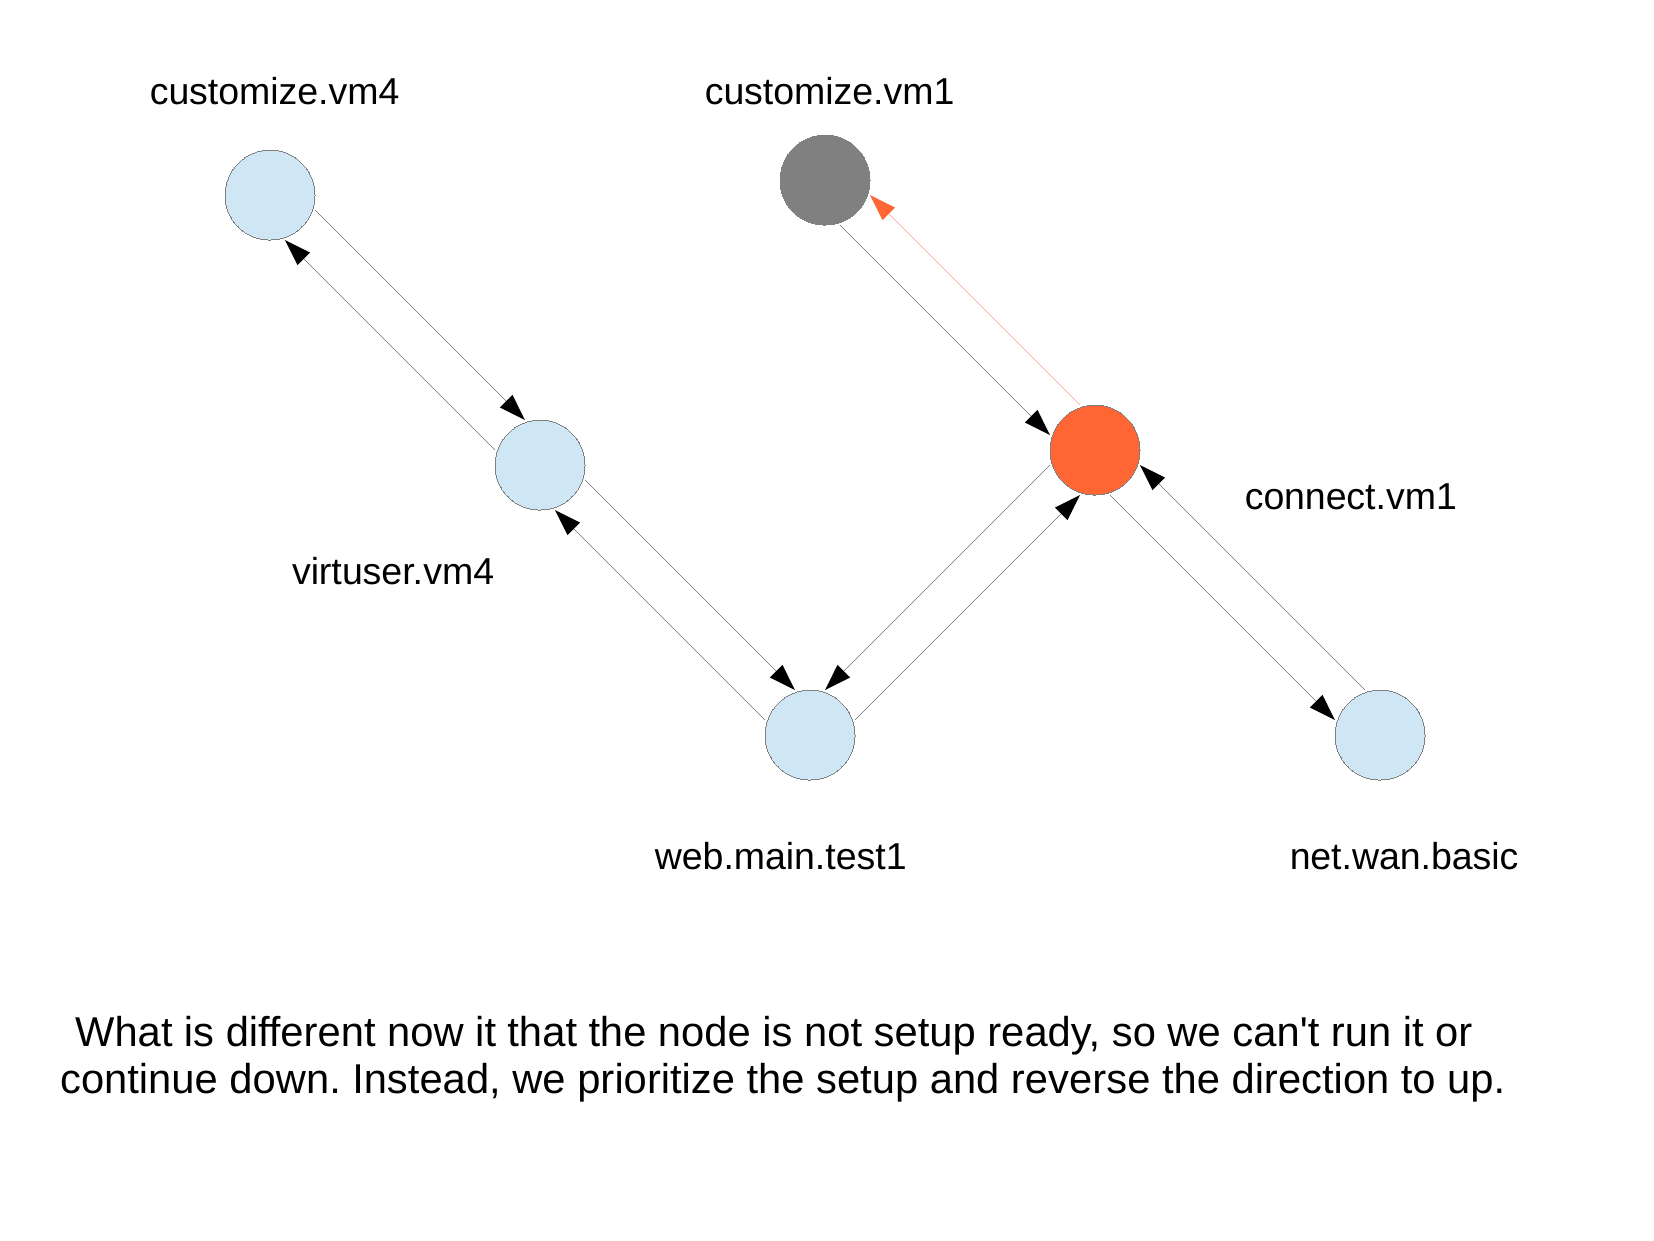

customize.vm4
customize.vm1
connect.vm1
virtuser.vm4
web.main.test1
net.wan.basic
What is different now it that the node is not setup ready, so we can't run it or continue down. Instead, we prioritize the setup and reverse the direction to up.